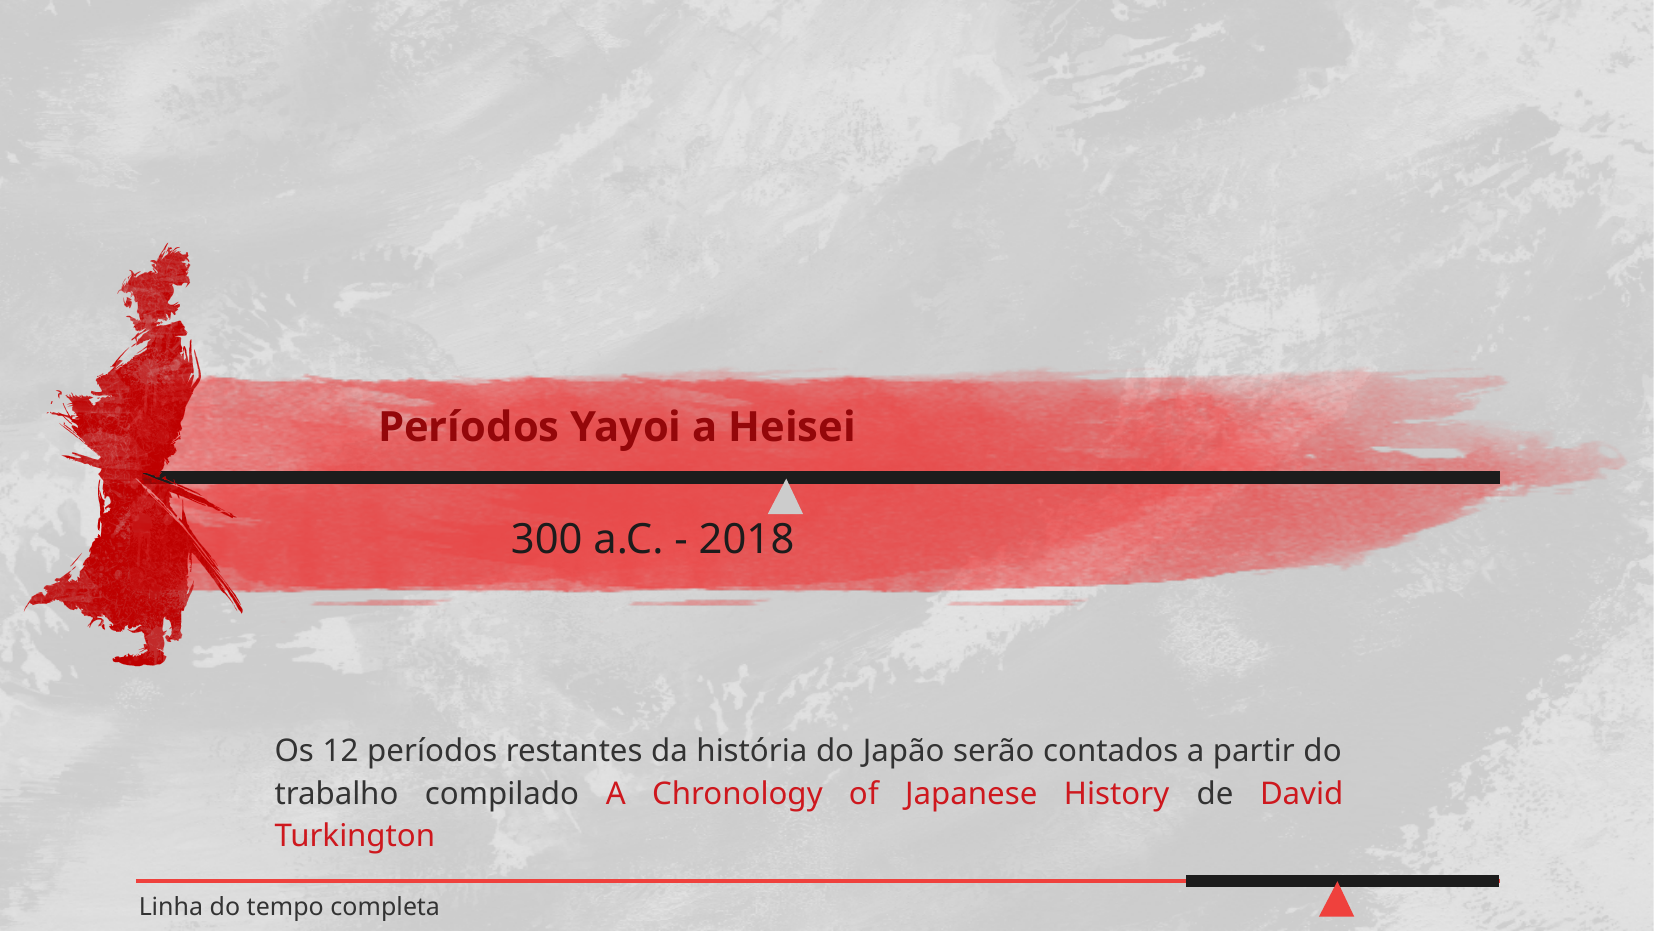

Períodos Yayoi a Heisei
300 a.C. - 2018
Os 12 períodos restantes da história do Japão serão contados a partir do trabalho compilado A Chronology of Japanese History de David Turkington
Linha do tempo completa